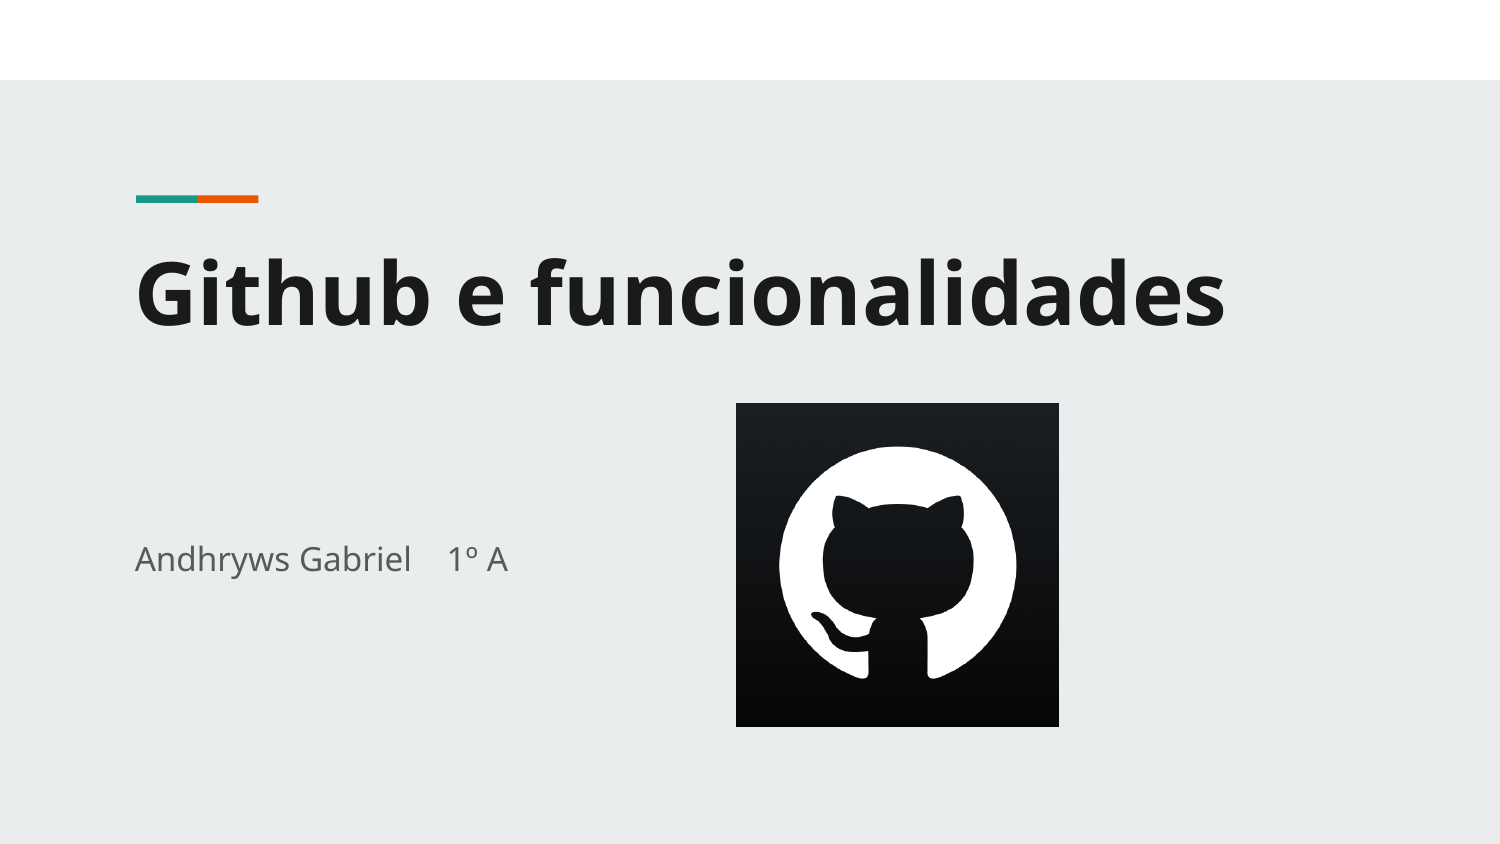

# Github e funcionalidades
Andhryws Gabriel 1º A